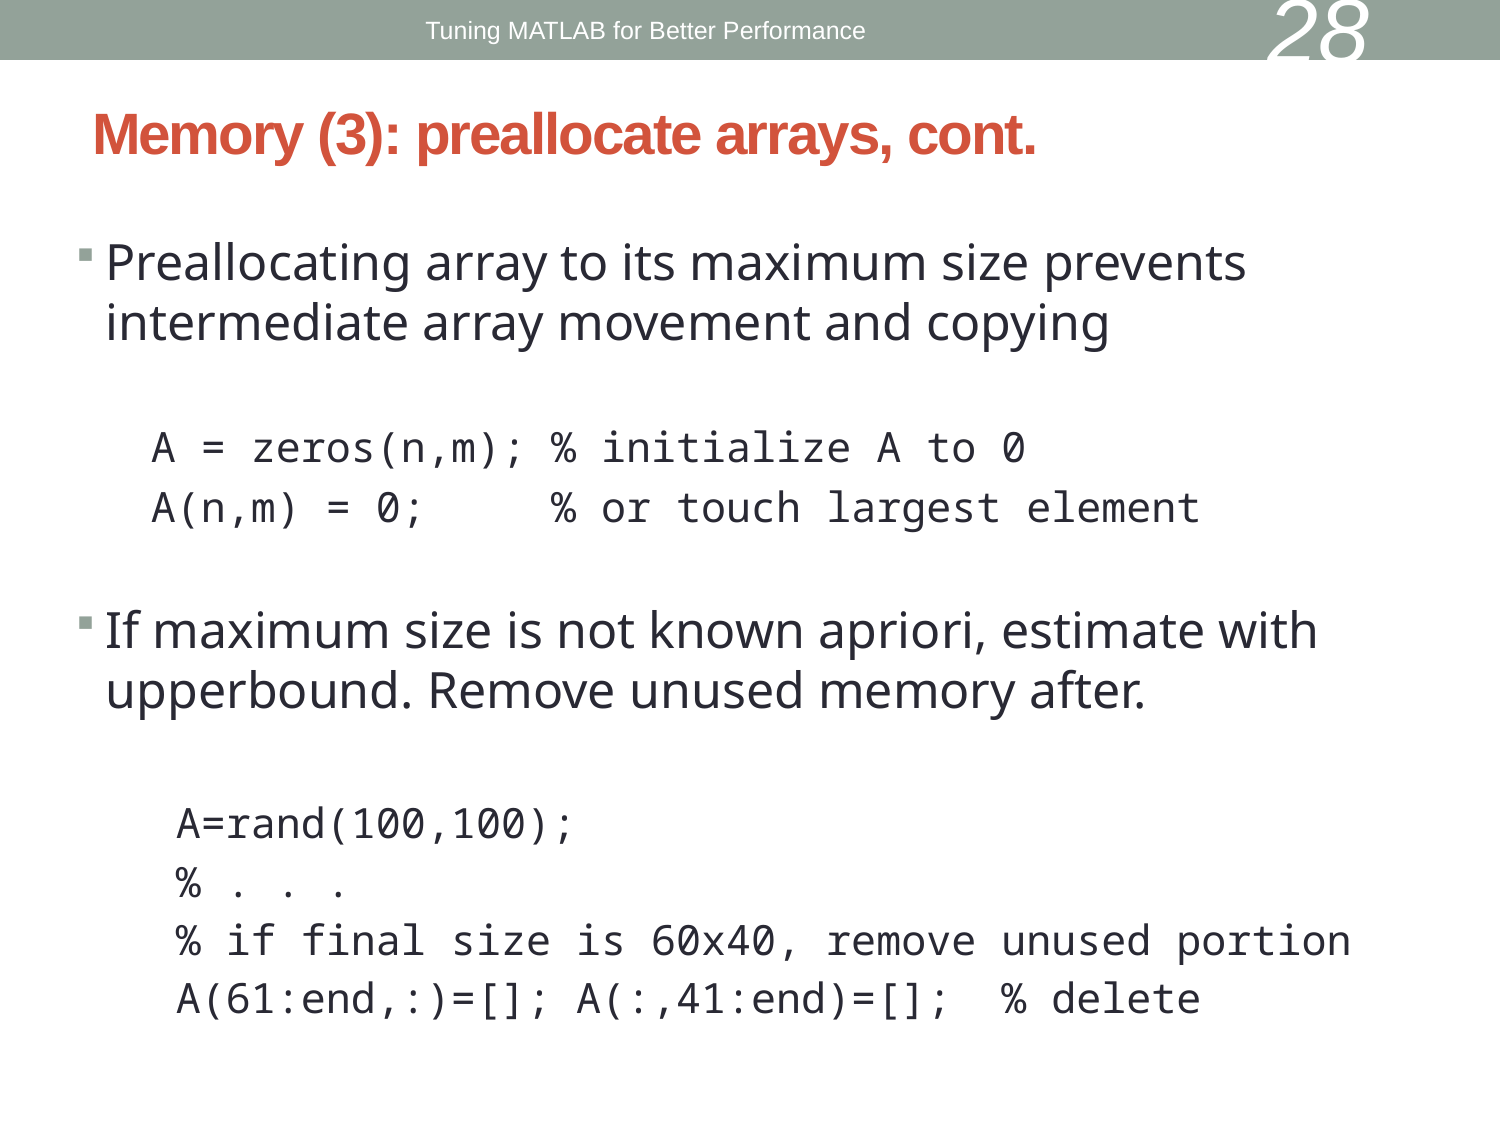

Tuning MATLAB for Better Performance
Memory (3): preallocate arrays, cont.
# Preallocating array to its maximum size prevents intermediate array movement and copying
 	A = zeros(n,m); % initialize A to 0
 A(n,m) = 0; % or touch largest element
If maximum size is not known apriori, estimate with upperbound. Remove unused memory after.
 A=rand(100,100);
 % . . .
 % if final size is 60x40, remove unused portion
 A(61:end,:)=[]; A(:,41:end)=[]; % delete